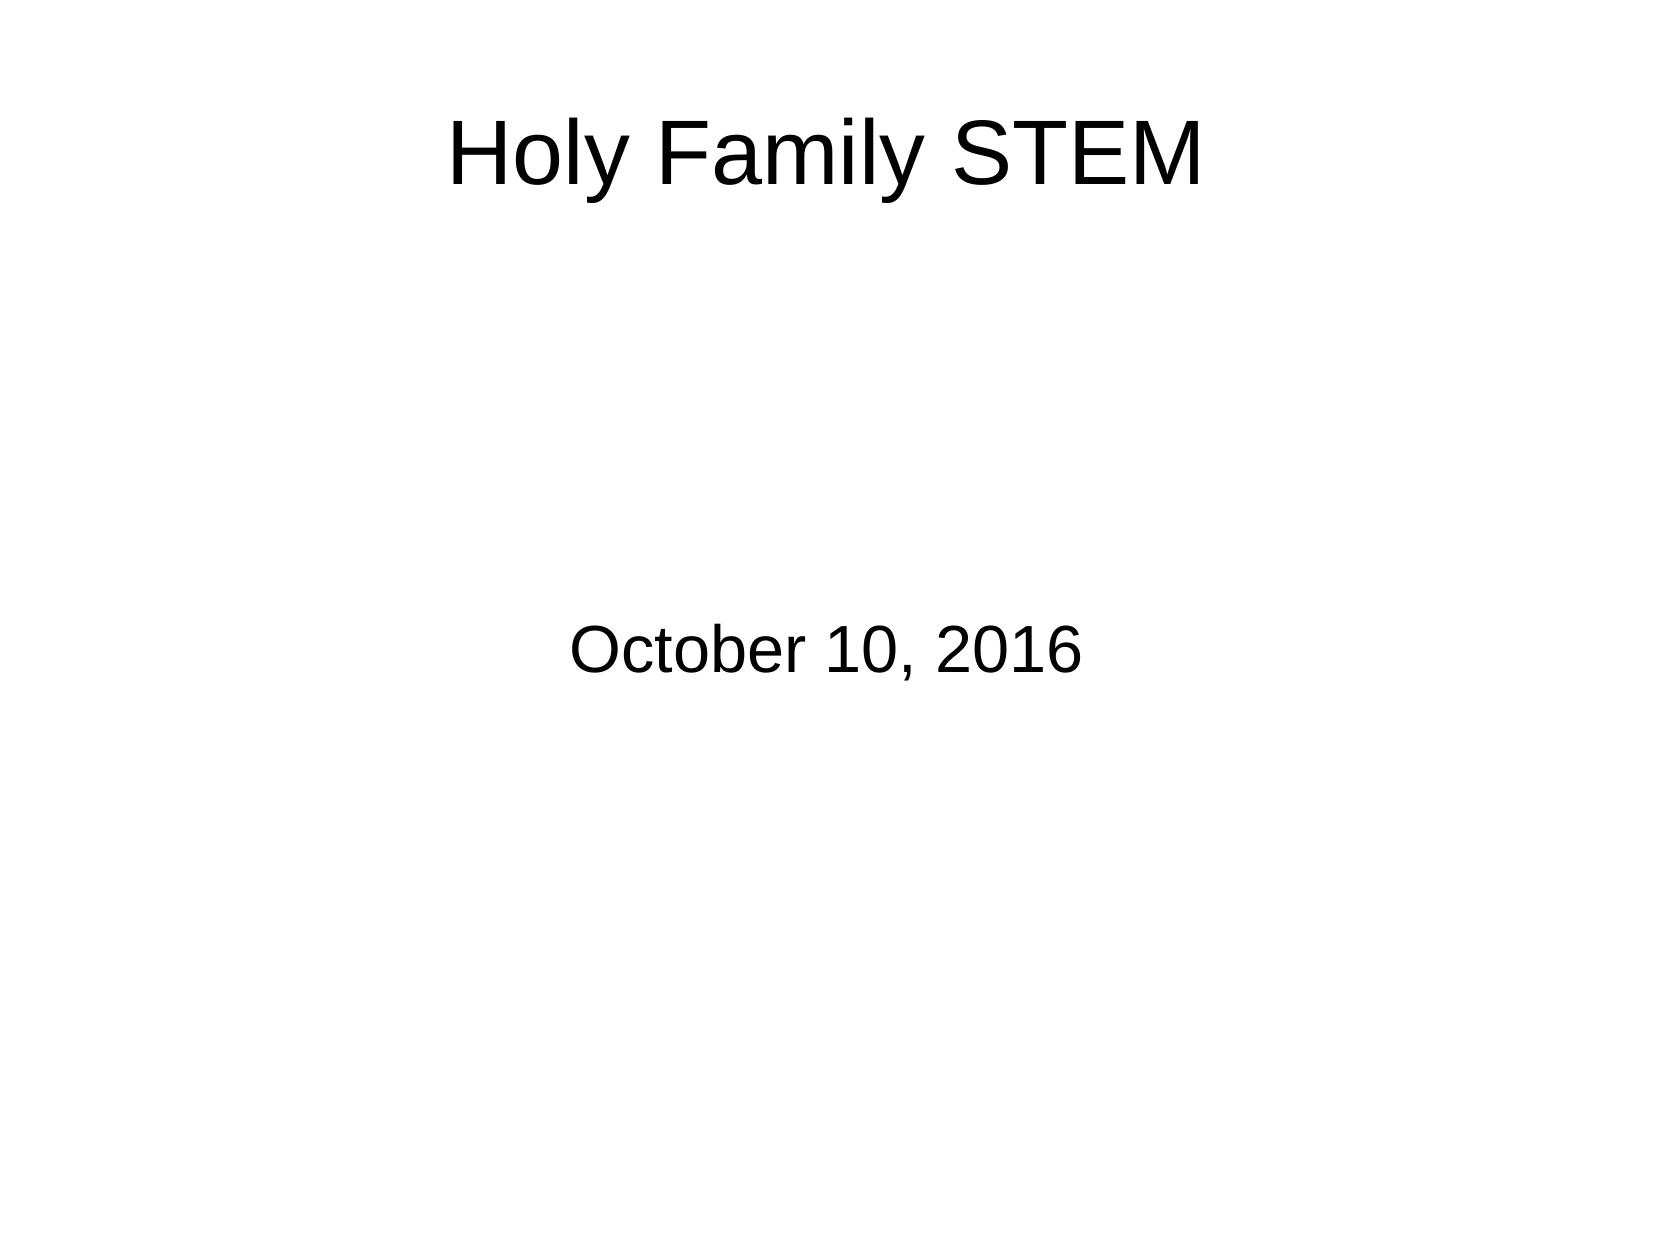

# Holy Family STEM
October 10, 2016